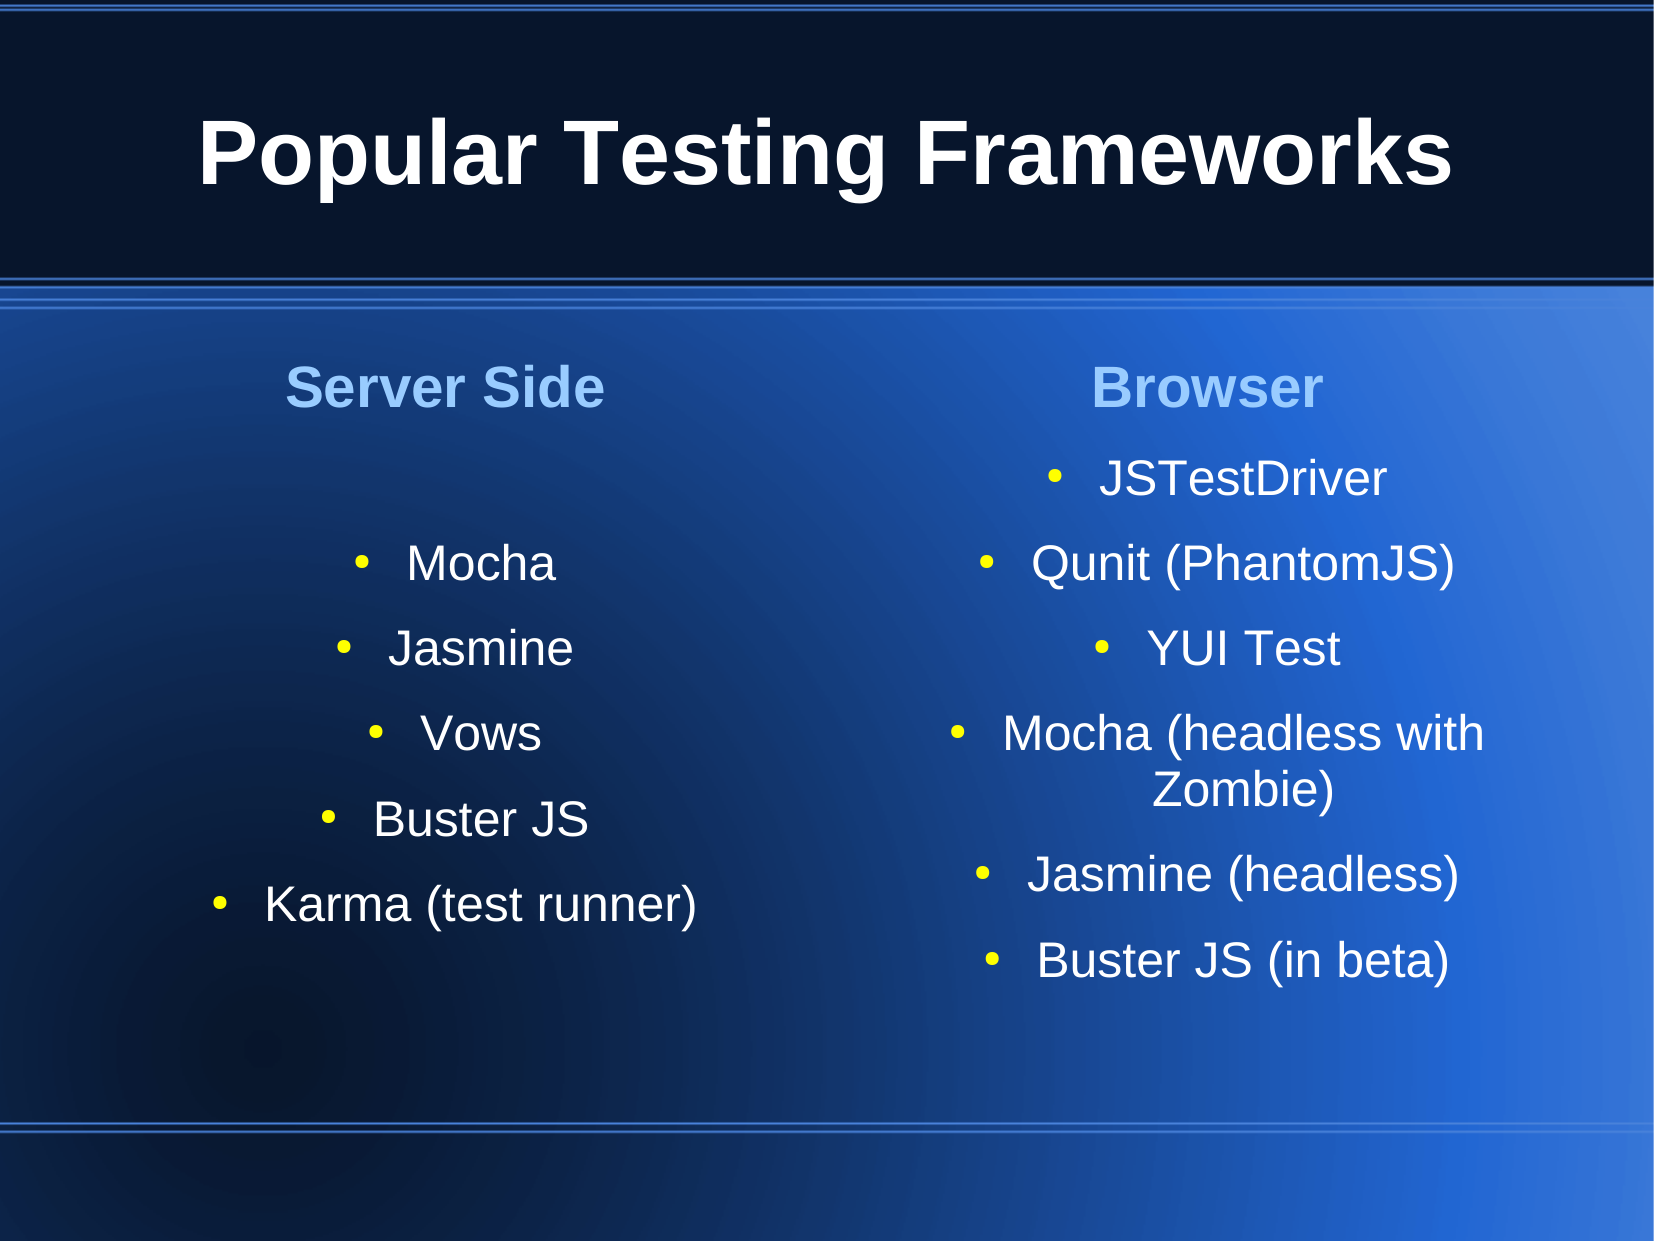

# Popular Testing Frameworks
Server Side
Mocha
Jasmine
Vows
Buster JS
Karma (test runner)
Browser
JSTestDriver
Qunit (PhantomJS)
YUI Test
Mocha (headless with Zombie)
Jasmine (headless)
Buster JS (in beta)